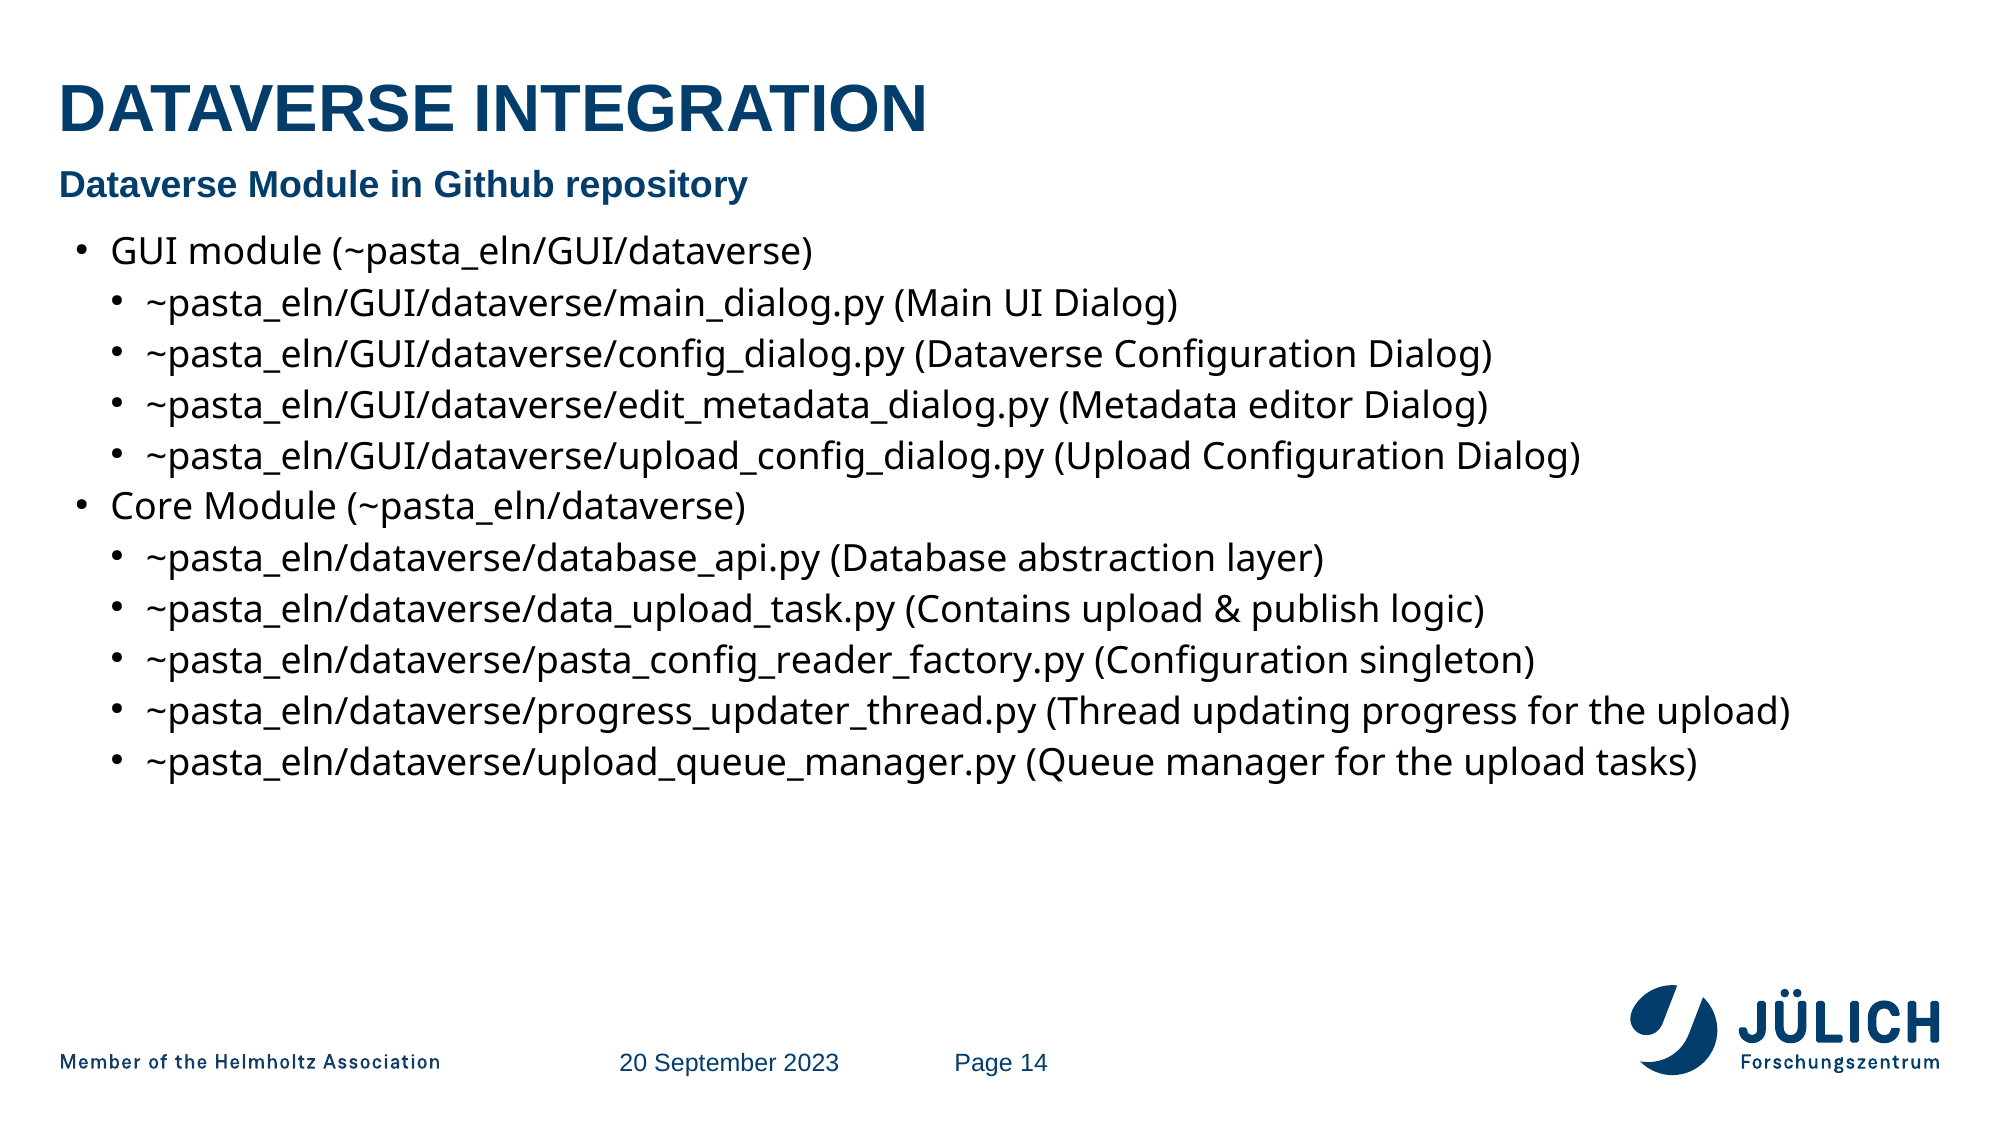

# Dataverse integration
Dataverse Module in Github repository
GUI module (~pasta_eln/GUI/dataverse)
~pasta_eln/GUI/dataverse/main_dialog.py (Main UI Dialog)
~pasta_eln/GUI/dataverse/config_dialog.py (Dataverse Configuration Dialog)
~pasta_eln/GUI/dataverse/edit_metadata_dialog.py (Metadata editor Dialog)
~pasta_eln/GUI/dataverse/upload_config_dialog.py (Upload Configuration Dialog)
Core Module (~pasta_eln/dataverse)
~pasta_eln/dataverse/database_api.py (Database abstraction layer)
~pasta_eln/dataverse/data_upload_task.py (Contains upload & publish logic)
~pasta_eln/dataverse/pasta_config_reader_factory.py (Configuration singleton)
~pasta_eln/dataverse/progress_updater_thread.py (Thread updating progress for the upload)
~pasta_eln/dataverse/upload_queue_manager.py (Queue manager for the upload tasks)
20 September 2023
Page